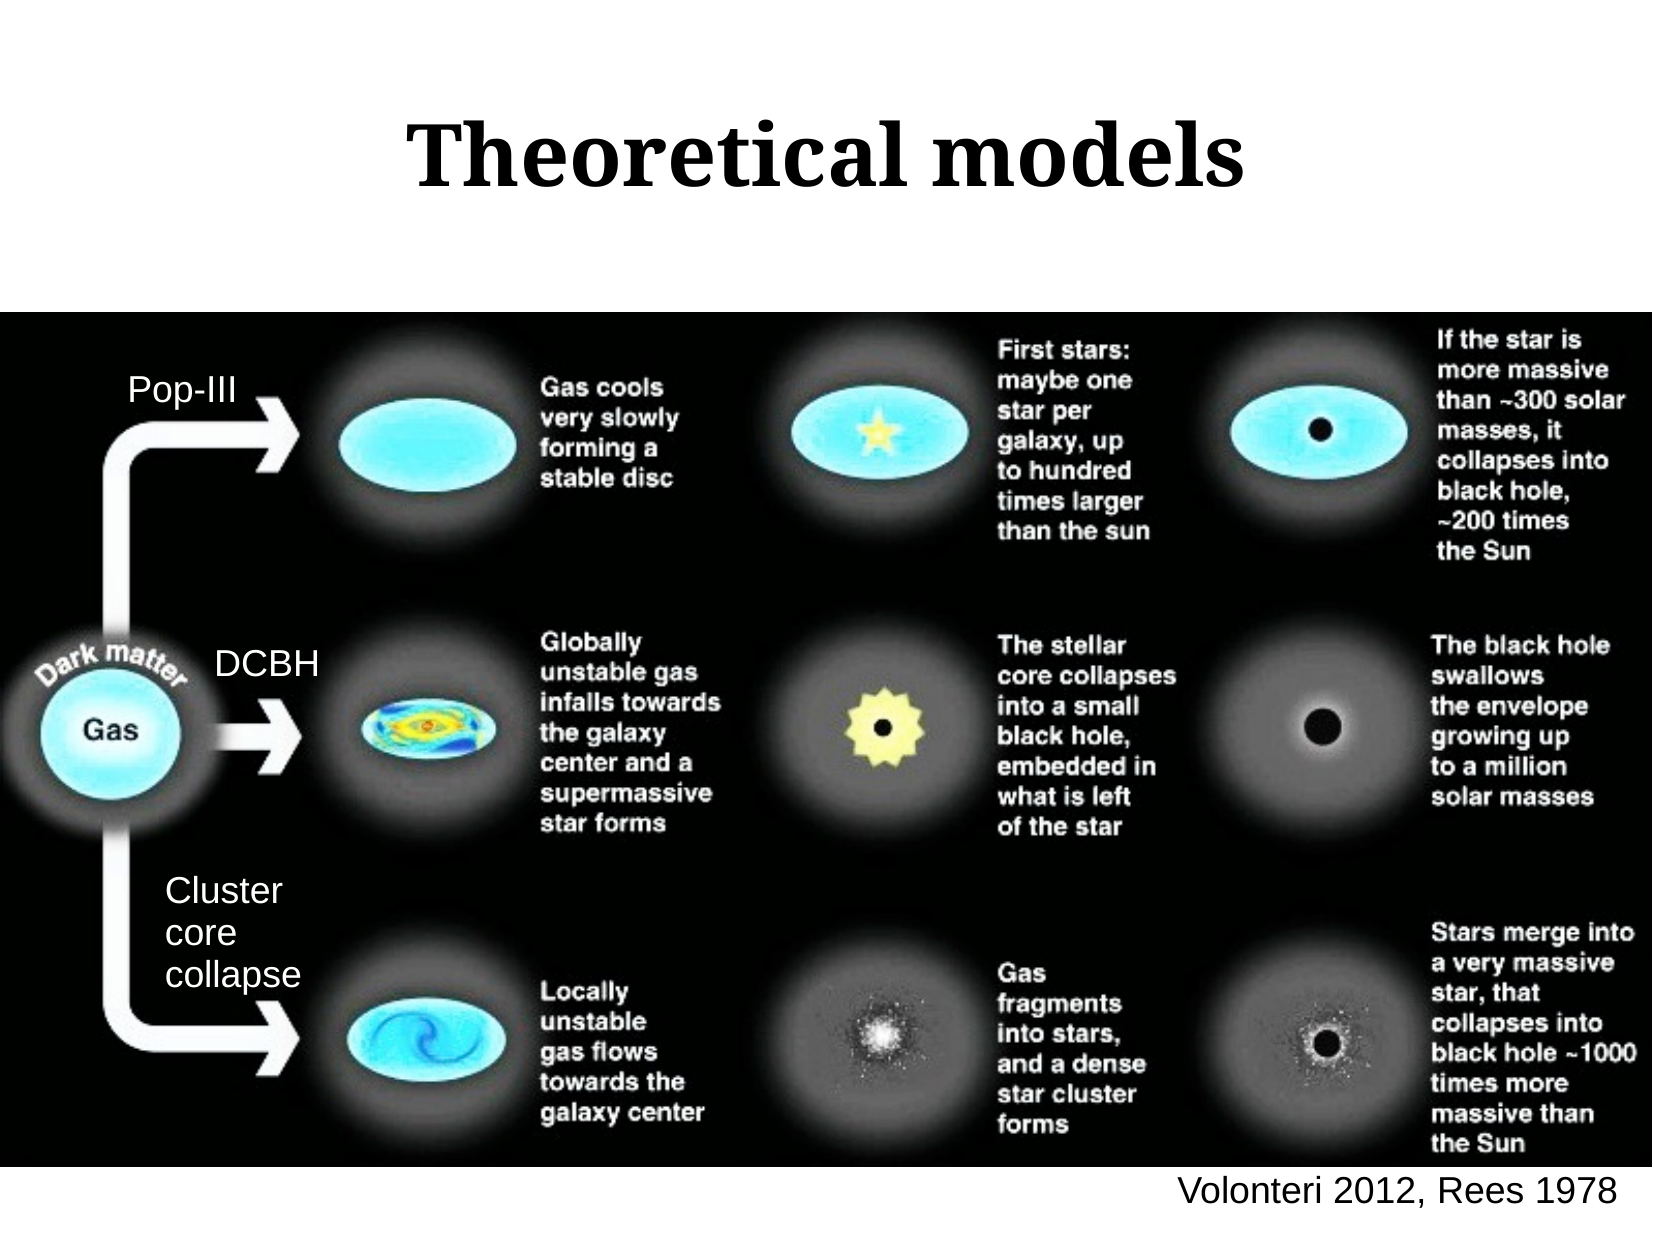

# Theoretical models
Pop-III
DCBH
Cluster core collapse
Volonteri 2012, Rees 1978